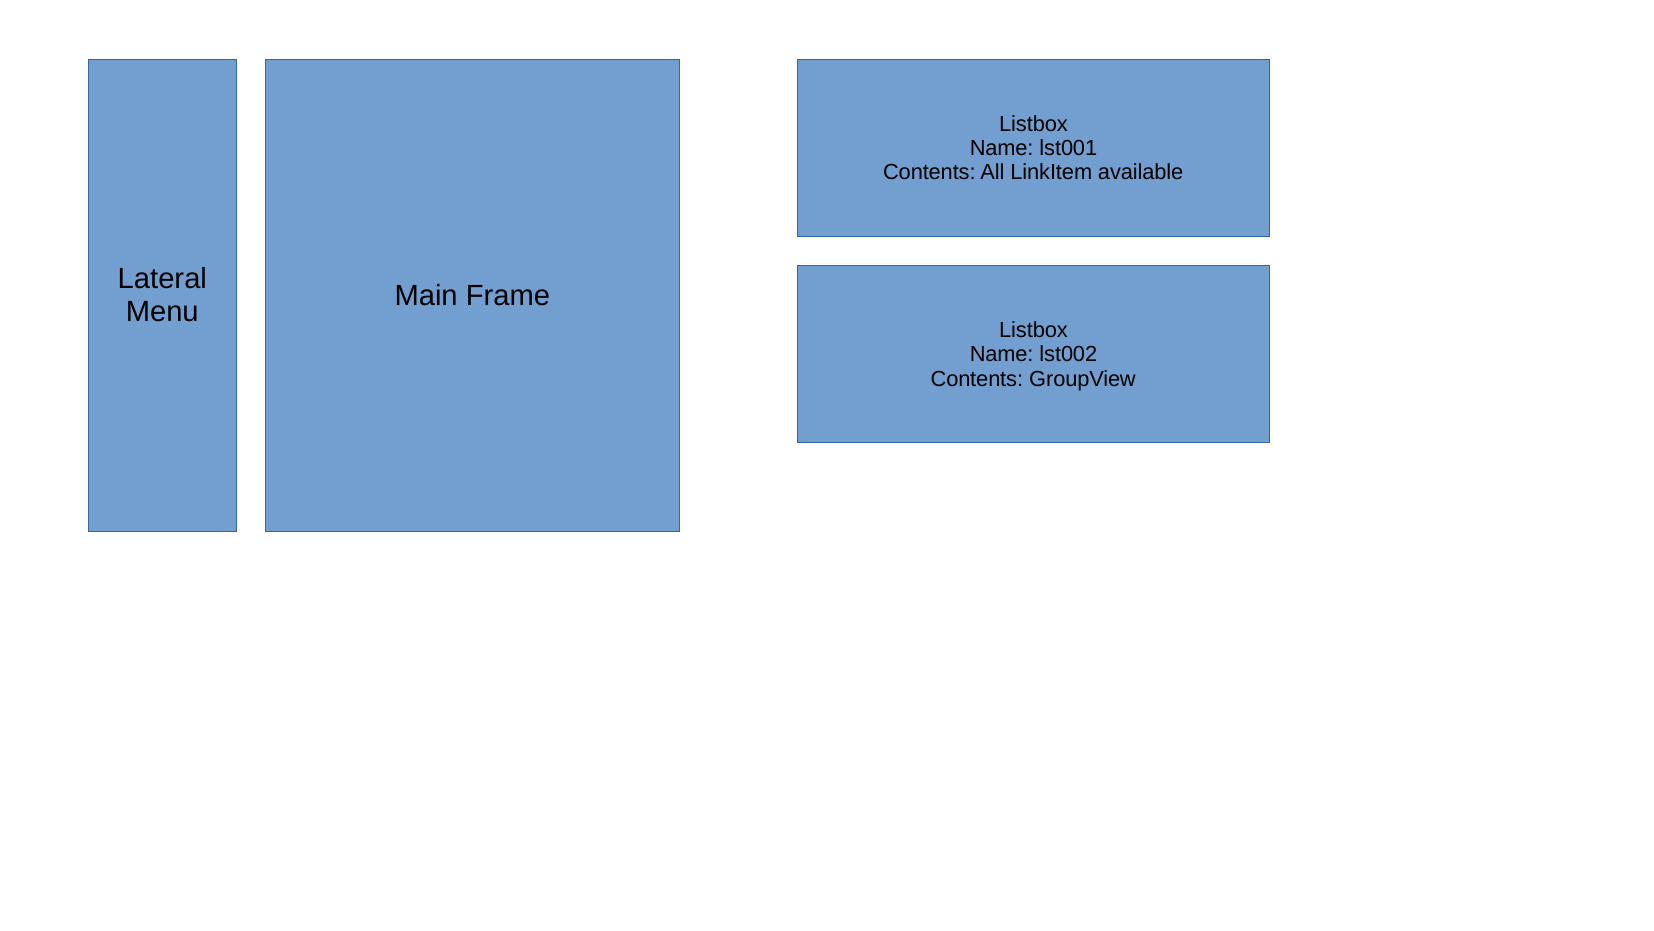

Lateral Menu
Main Frame
Listbox
Name: lst001
Contents: All LinkItem available
Listbox
Name: lst002
Contents: GroupView